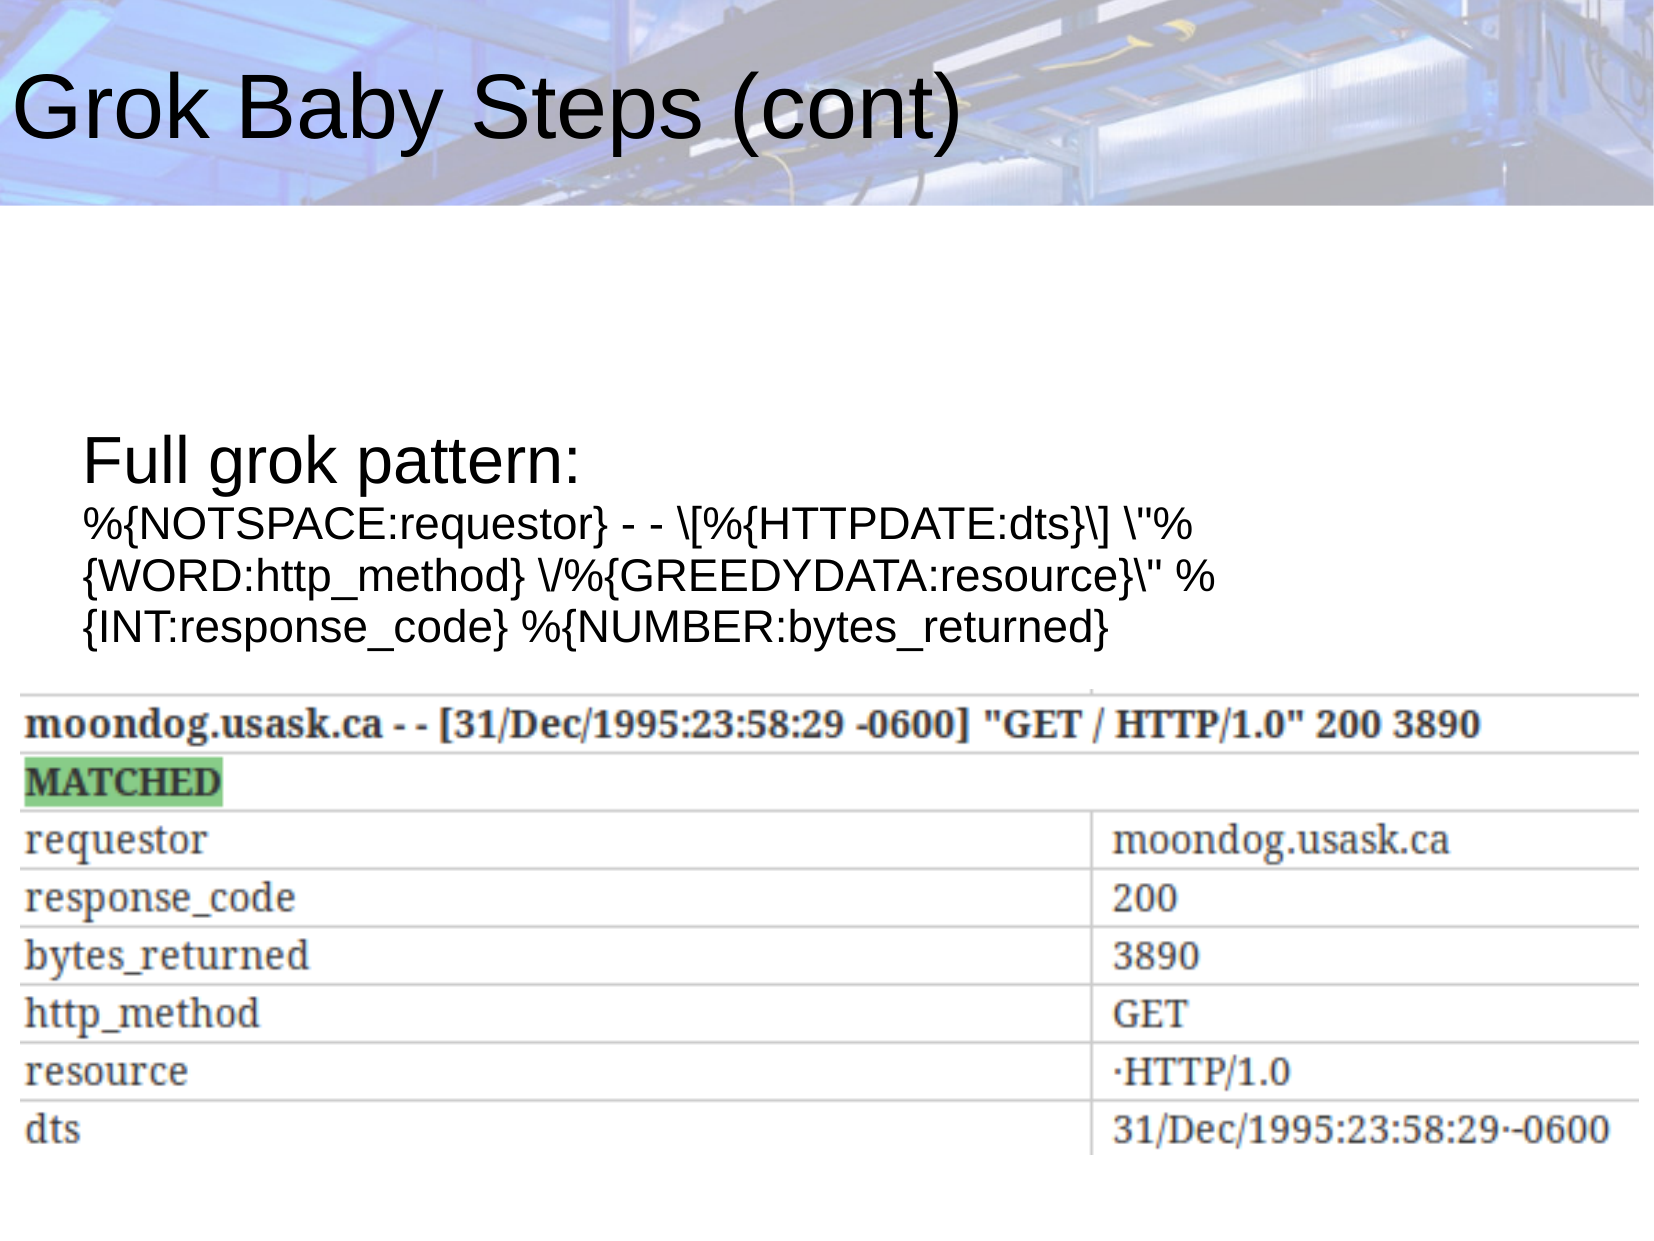

# Grok Baby Steps (cont)
Full grok pattern:
%{NOTSPACE:requestor} - - \[%{HTTPDATE:dts}\] \"%{WORD:http_method} \/%{GREEDYDATA:resource}\" %{INT:response_code} %{NUMBER:bytes_returned}